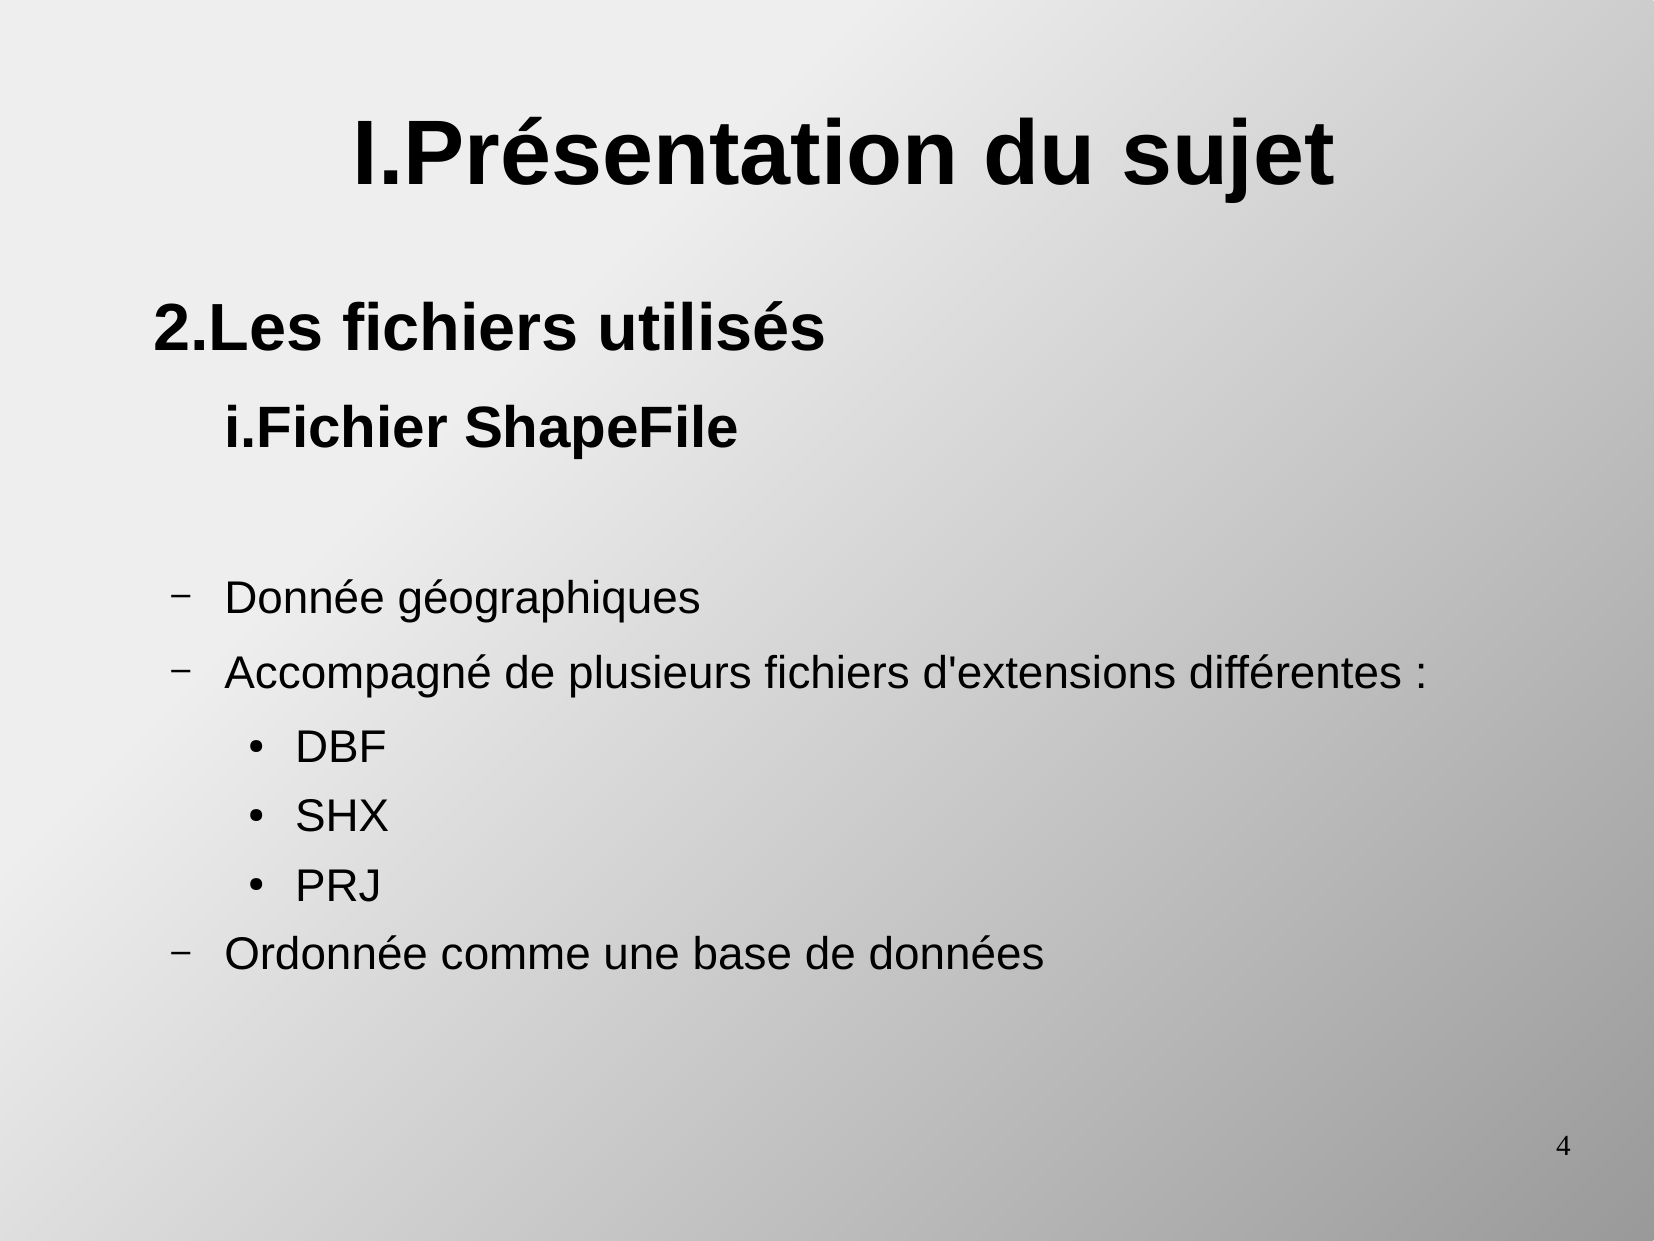

# I.Présentation du sujet
2.Les fichiers utilisés
i.Fichier ShapeFile
Donnée géographiques
Accompagné de plusieurs fichiers d'extensions différentes :
DBF
SHX
PRJ
Ordonnée comme une base de données
4